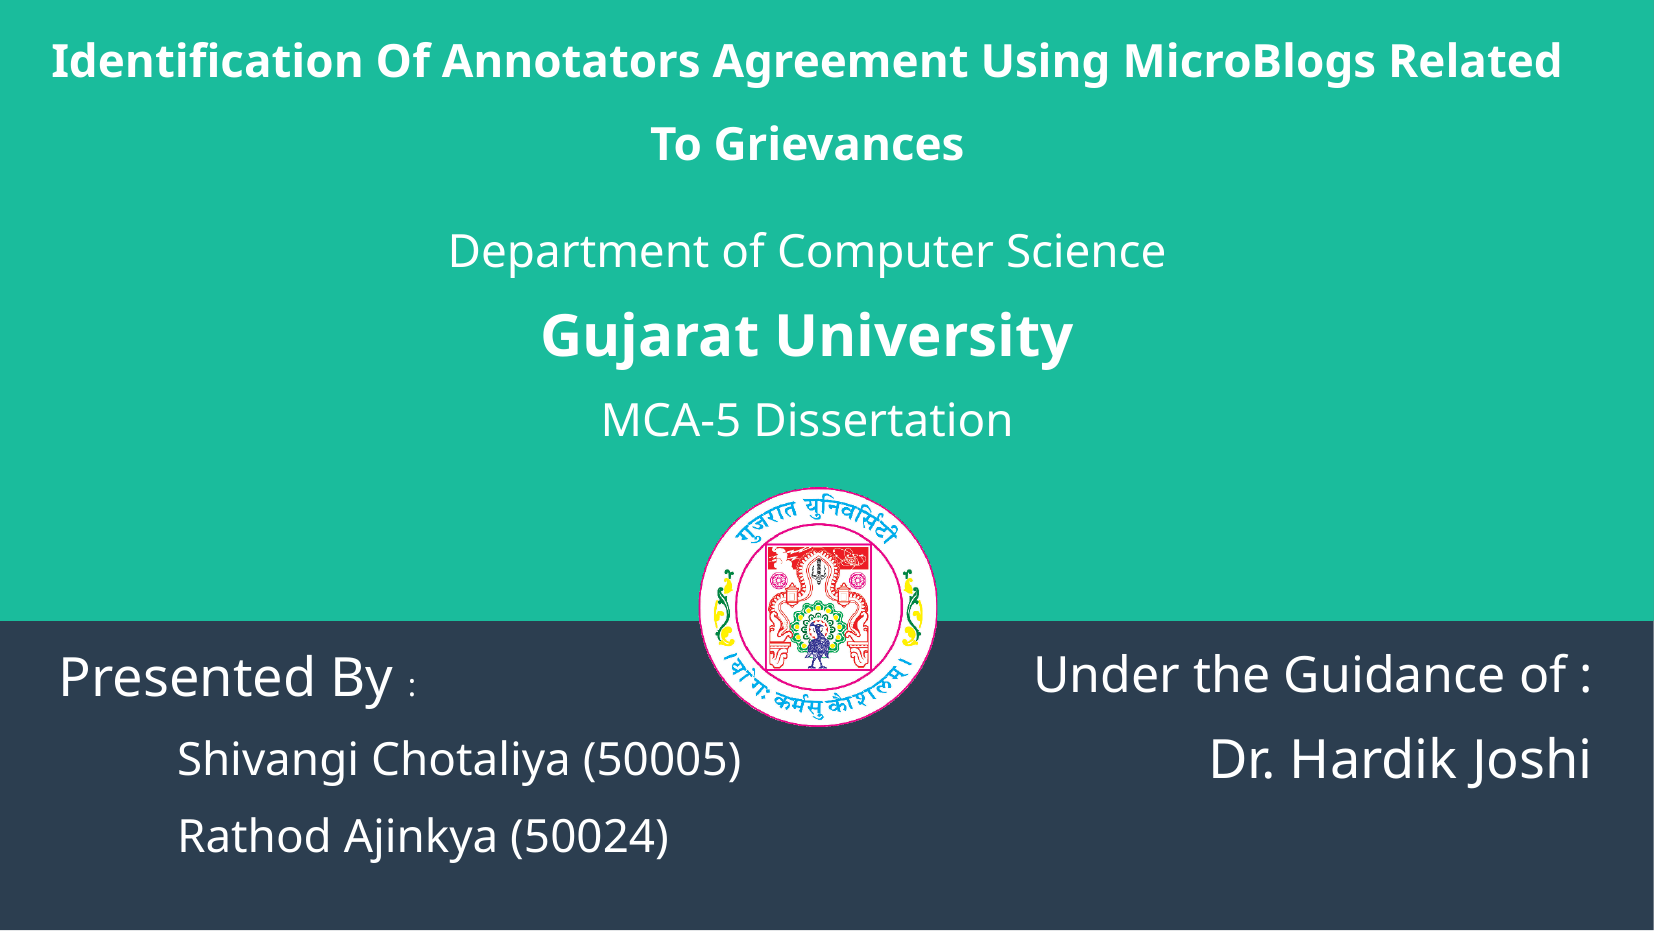

# Identification Of Annotators Agreement Using MicroBlogs Related To Grievances
Department of Computer Science
Gujarat University
MCA-5 Dissertation
Presented By :
Shivangi Chotaliya (50005)
Rathod Ajinkya (50024)
Under the Guidance of :
Dr. Hardik Joshi